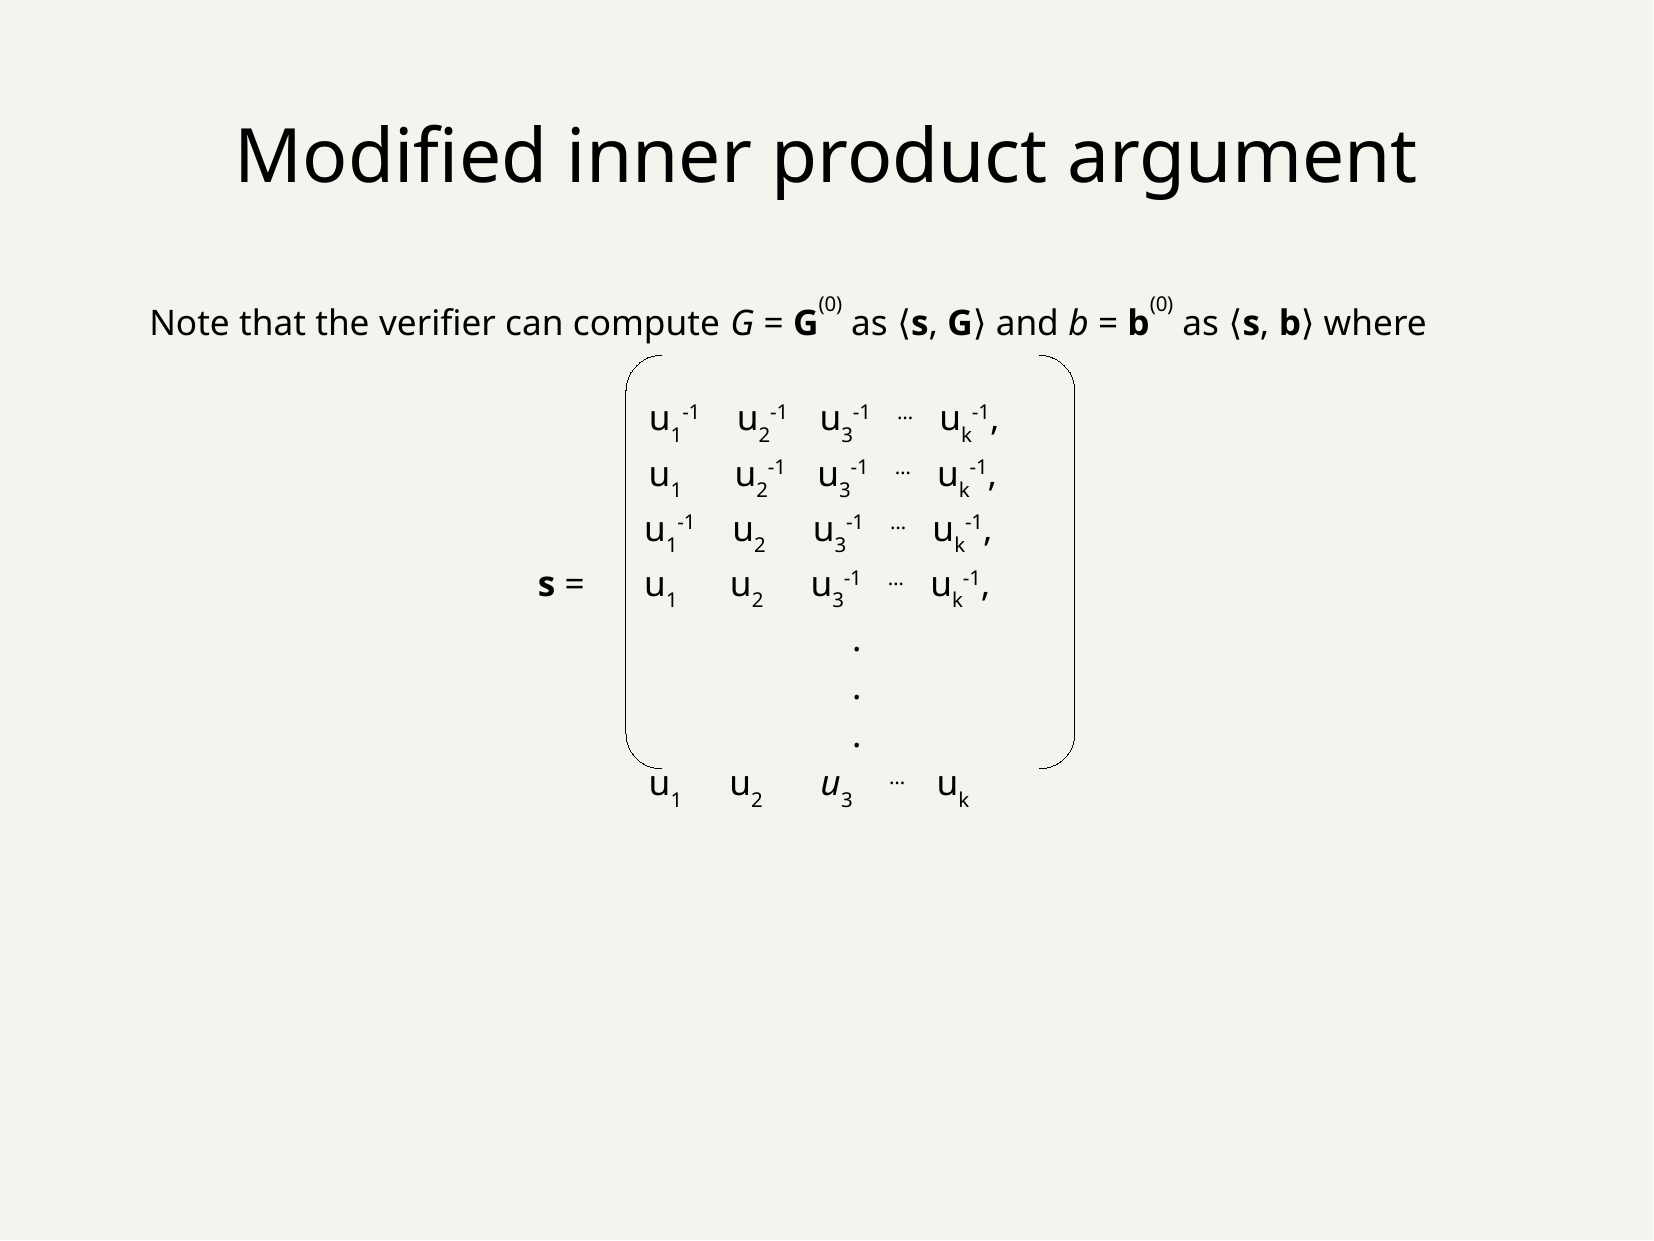

# Modified inner product argument
Note that the verifier can compute G = G(0) as ⟨s, G⟩ and b = b(0) as ⟨s, b⟩ where
 u1-1 u2-1 u3-1 … uk-1,
 u1 u2-1 u3-1 … uk-1,
	 u1-1 u2 u3-1 … uk-1,
s =	 u1 u2 u3-1 … uk-1,
				 .
				 .
				 .
 u1 u2 u3 … uk